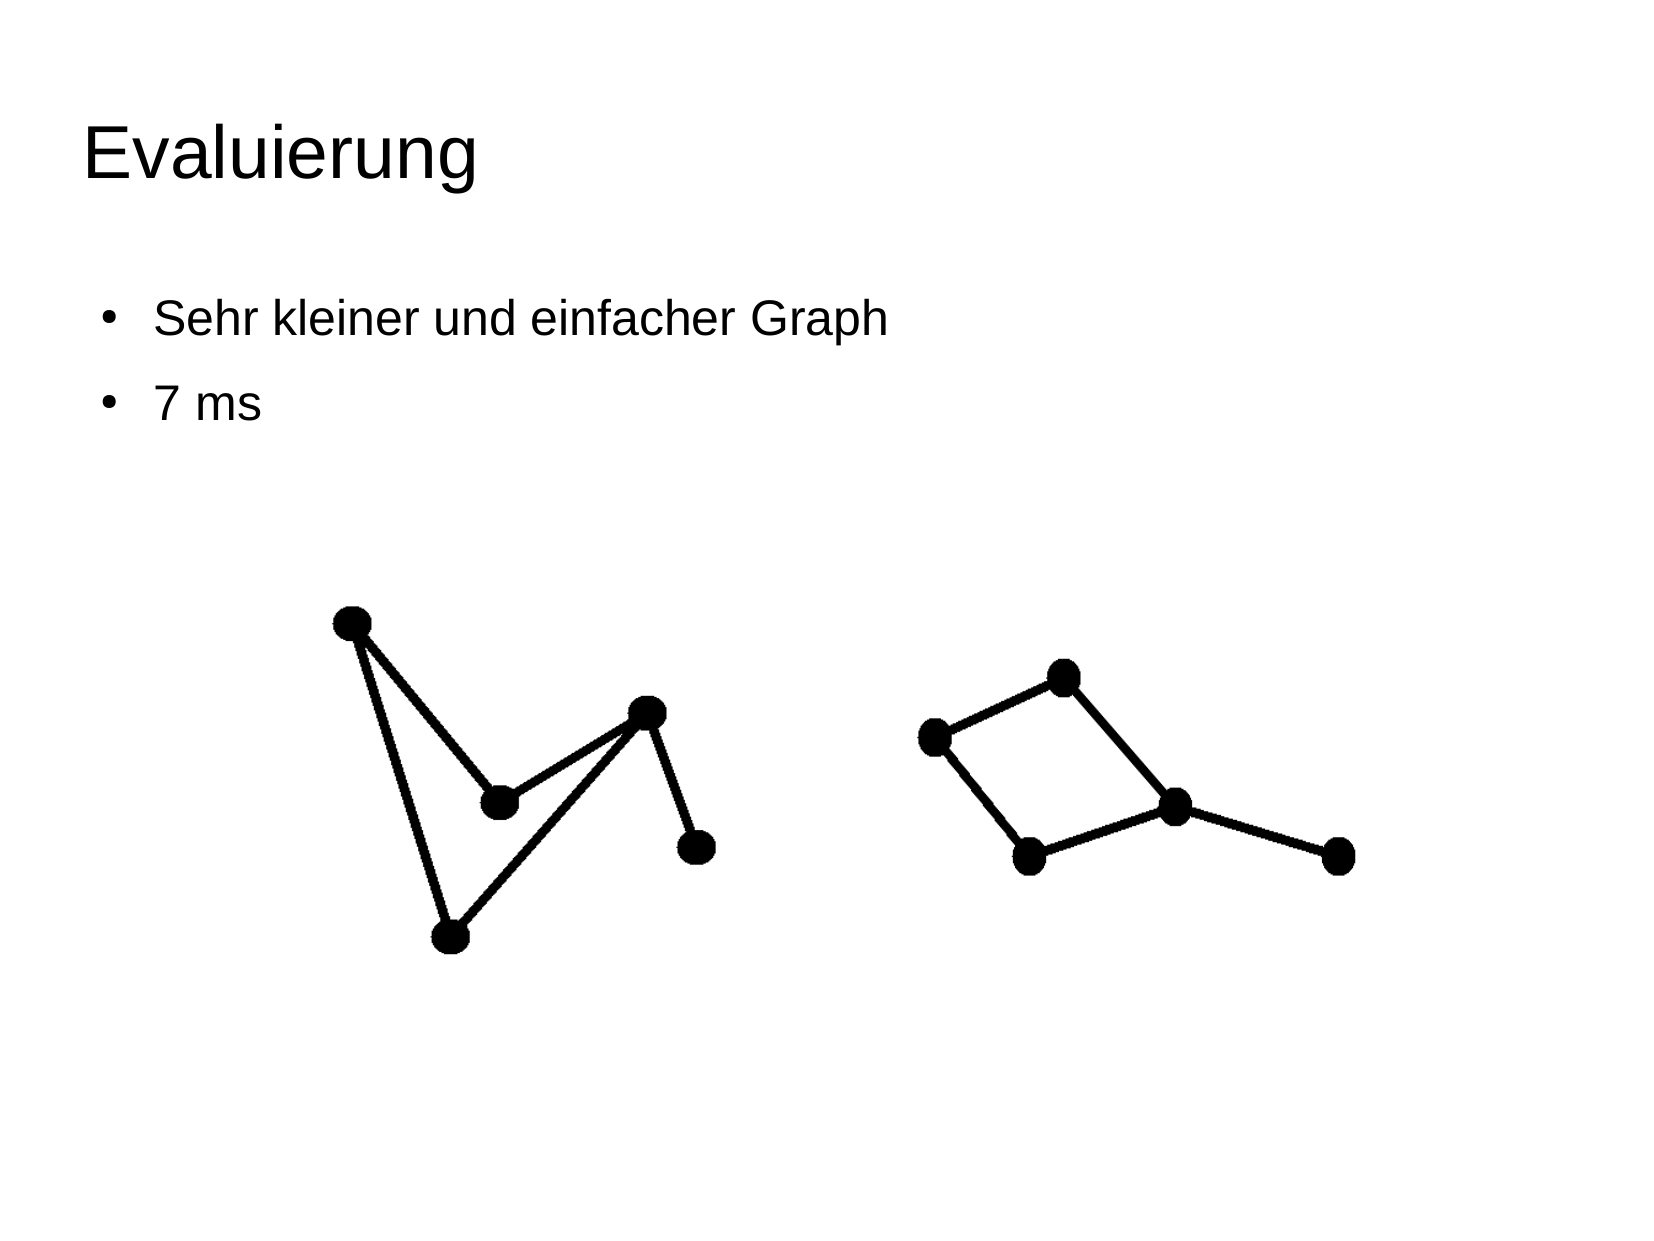

# Evaluierung
Sehr kleiner und einfacher Graph
7 ms